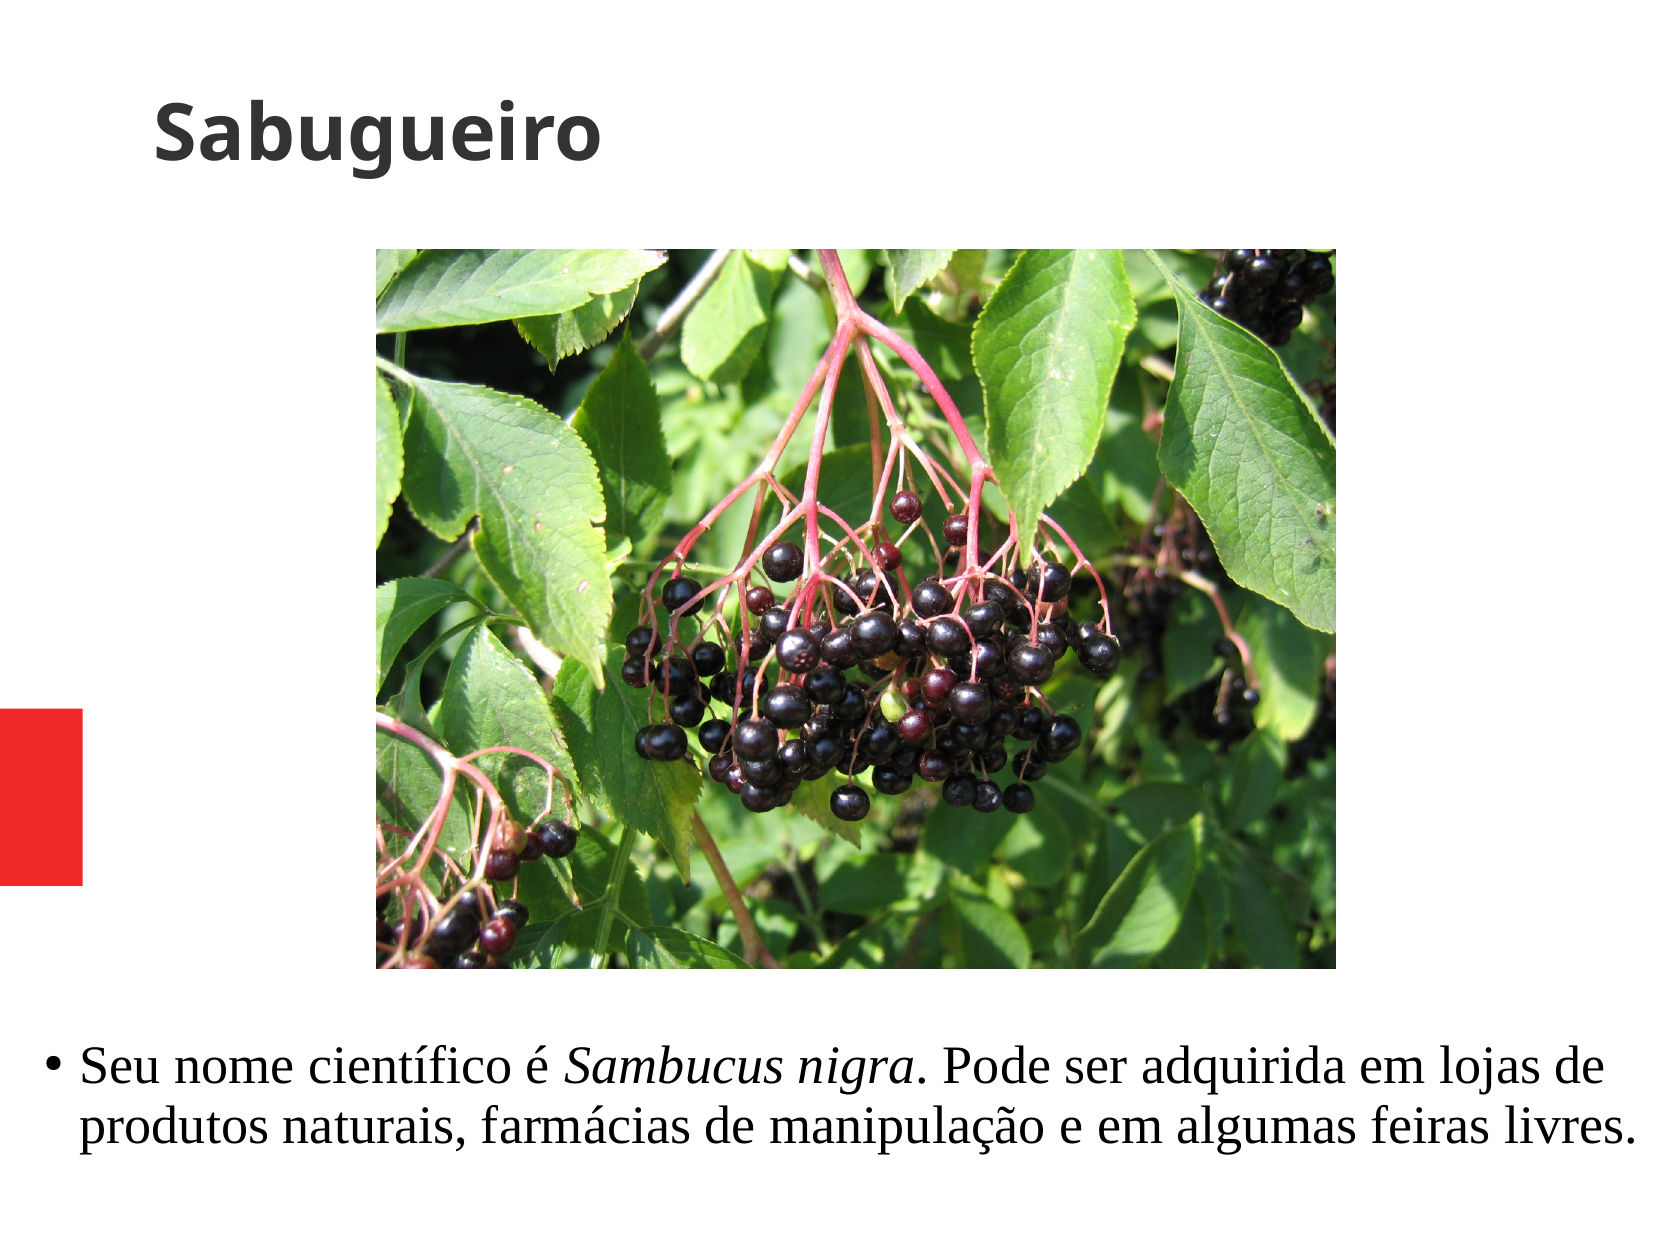

# Sabugueiro
Seu nome científico é Sambucus nigra. Pode ser adquirida em lojas de
produtos naturais, farmácias de manipulação e em algumas feiras livres.